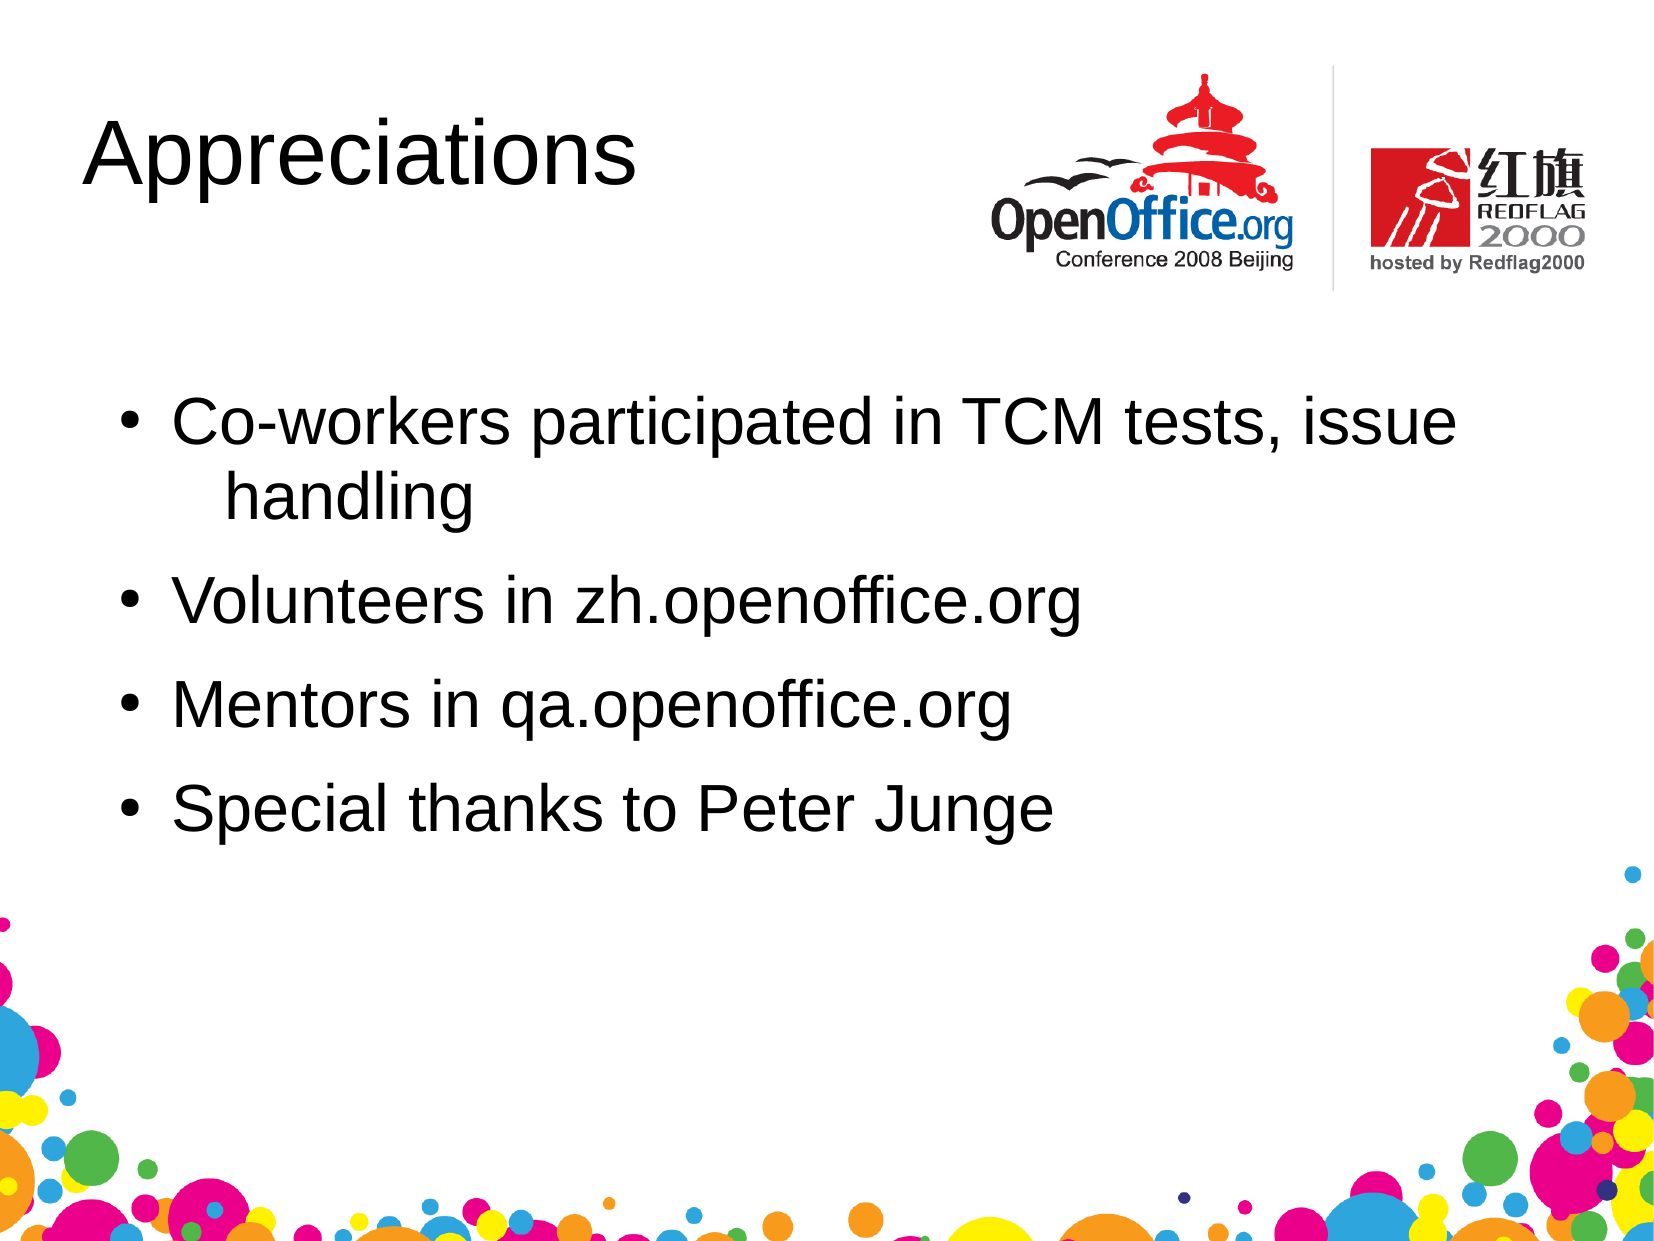

# Appreciations
Co-workers participated in TCM tests, issue handling
Volunteers in zh.openoffice.org
Mentors in qa.openoffice.org
Special thanks to Peter Junge